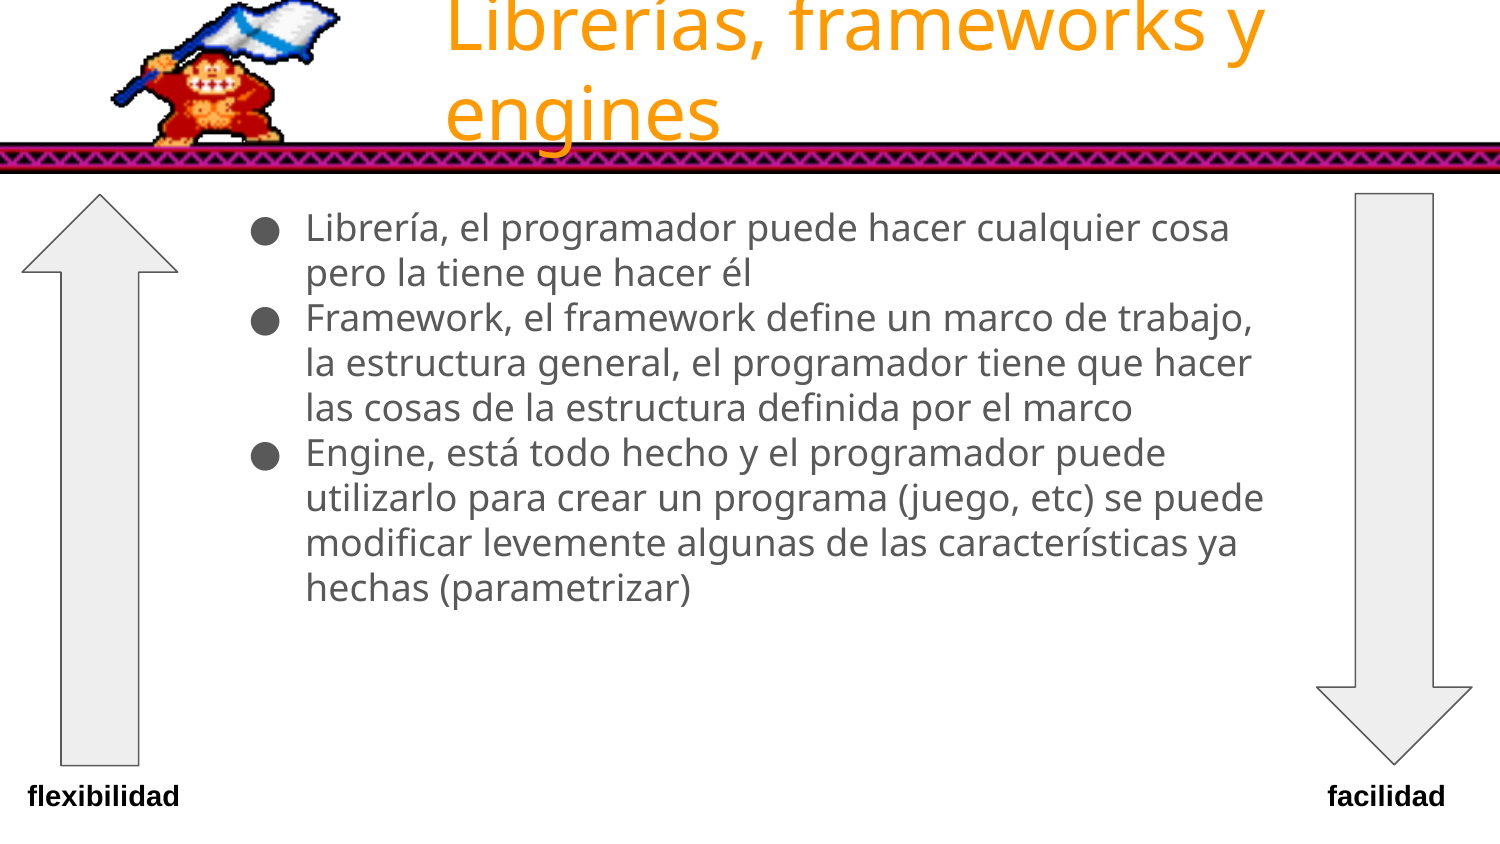

# Librerías, frameworks y engines
Librería, el programador puede hacer cualquier cosa pero la tiene que hacer él
Framework, el framework define un marco de trabajo, la estructura general, el programador tiene que hacer las cosas de la estructura definida por el marco
Engine, está todo hecho y el programador puede utilizarlo para crear un programa (juego, etc) se puede modificar levemente algunas de las características ya hechas (parametrizar)
flexibilidad
facilidad